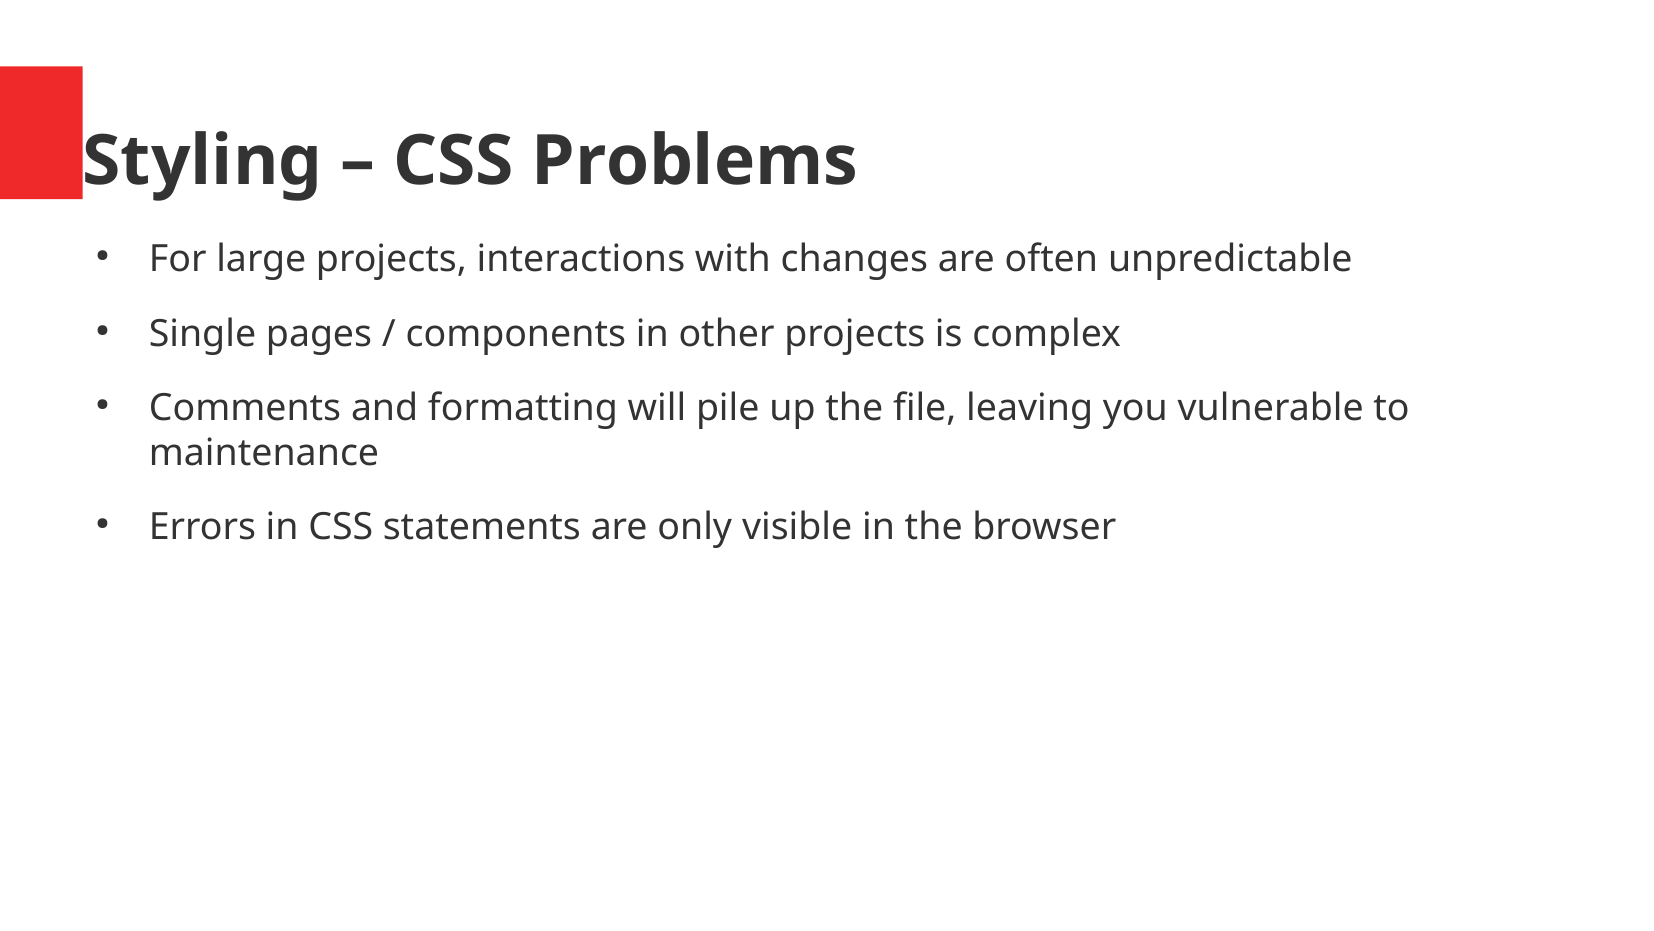

# Styling – CSS Problems
For large projects, interactions with changes are often unpredictable
Single pages / components in other projects is complex
Comments and formatting will pile up the file, leaving you vulnerable to maintenance
Errors in CSS statements are only visible in the browser